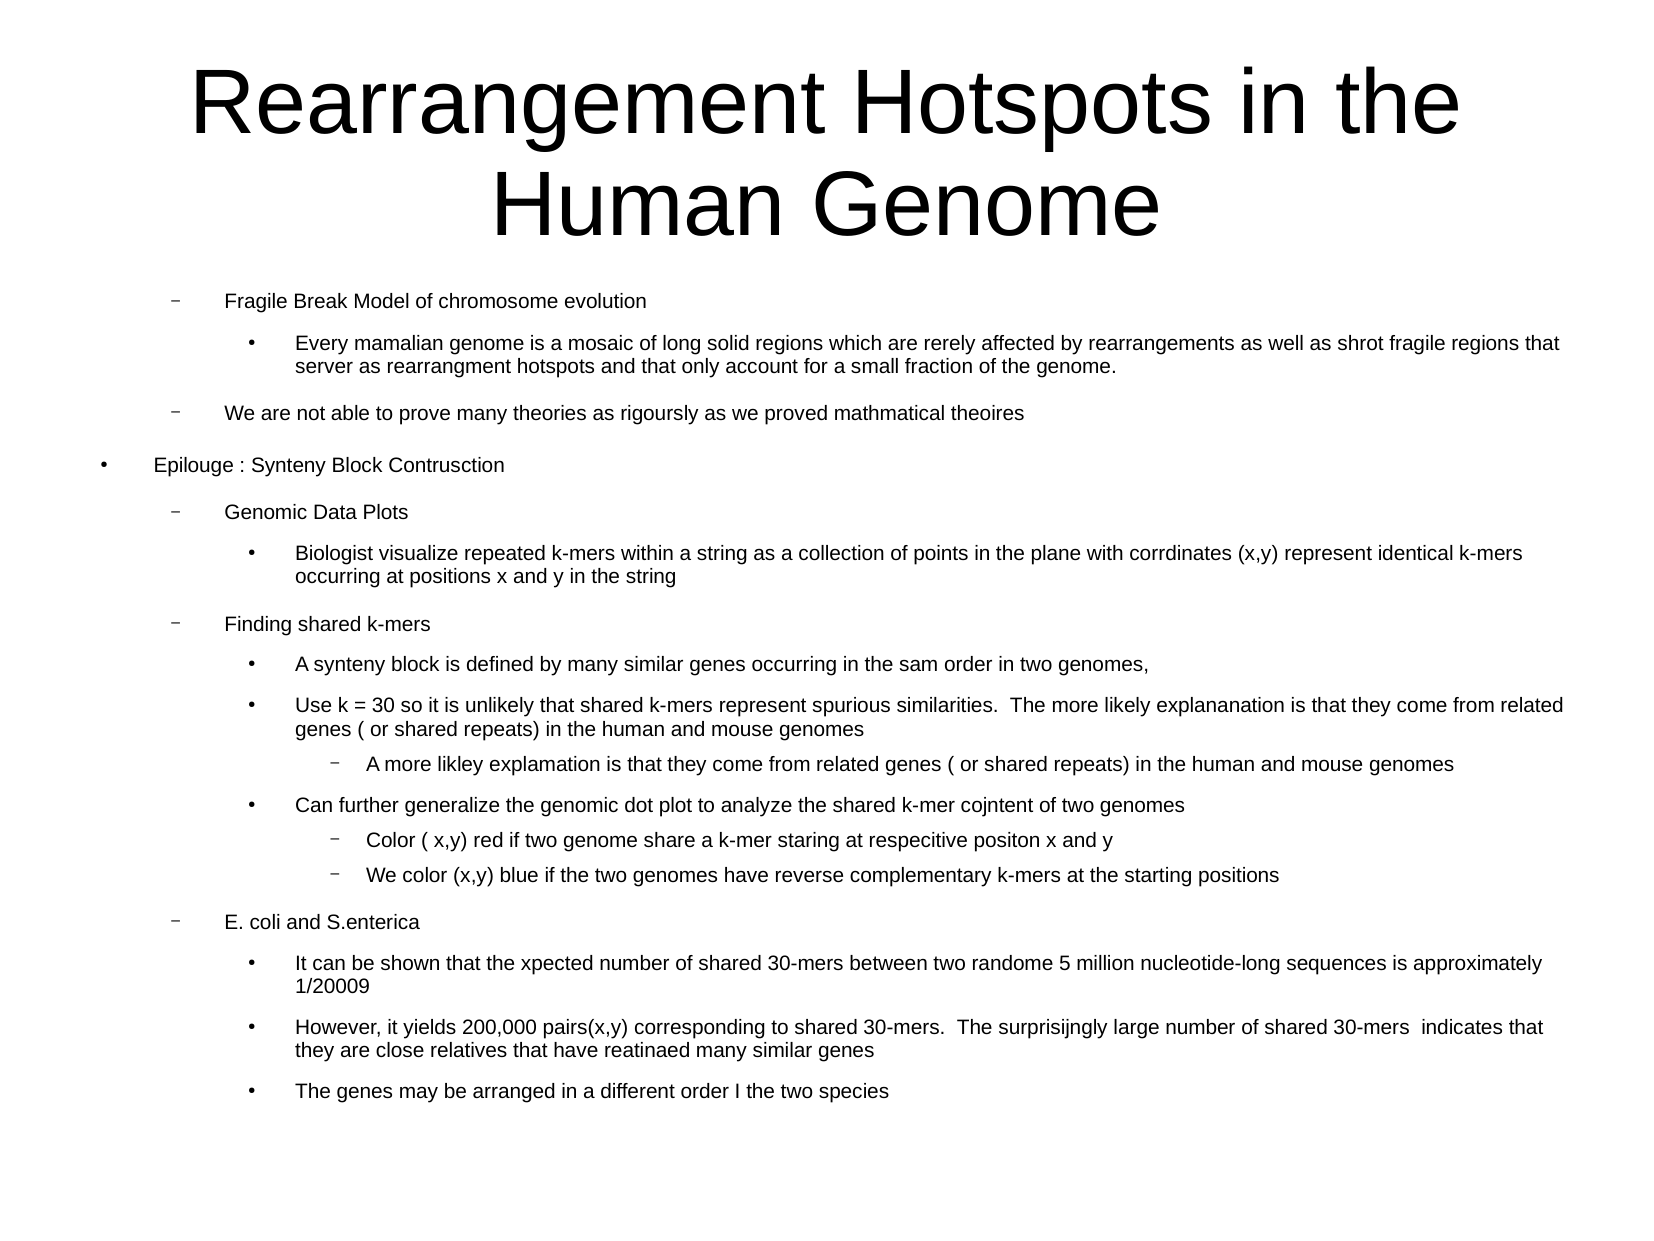

# Rearrangement Hotspots in the Human Genome
Fragile Break Model of chromosome evolution
Every mamalian genome is a mosaic of long solid regions which are rerely affected by rearrangements as well as shrot fragile regions that server as rearrangment hotspots and that only account for a small fraction of the genome.
We are not able to prove many theories as rigoursly as we proved mathmatical theoires
Epilouge : Synteny Block Contrusction
Genomic Data Plots
Biologist visualize repeated k-mers within a string as a collection of points in the plane with corrdinates (x,y) represent identical k-mers occurring at positions x and y in the string
Finding shared k-mers
A synteny block is defined by many similar genes occurring in the sam order in two genomes,
Use k = 30 so it is unlikely that shared k-mers represent spurious similarities. The more likely explananation is that they come from related genes ( or shared repeats) in the human and mouse genomes
A more likley explamation is that they come from related genes ( or shared repeats) in the human and mouse genomes
Can further generalize the genomic dot plot to analyze the shared k-mer cojntent of two genomes
Color ( x,y) red if two genome share a k-mer staring at respecitive positon x and y
We color (x,y) blue if the two genomes have reverse complementary k-mers at the starting positions
E. coli and S.enterica
It can be shown that the xpected number of shared 30-mers between two randome 5 million nucleotide-long sequences is approximately 1/20009
However, it yields 200,000 pairs(x,y) corresponding to shared 30-mers. The surprisijngly large number of shared 30-mers indicates that they are close relatives that have reatinaed many similar genes
The genes may be arranged in a different order I the two species